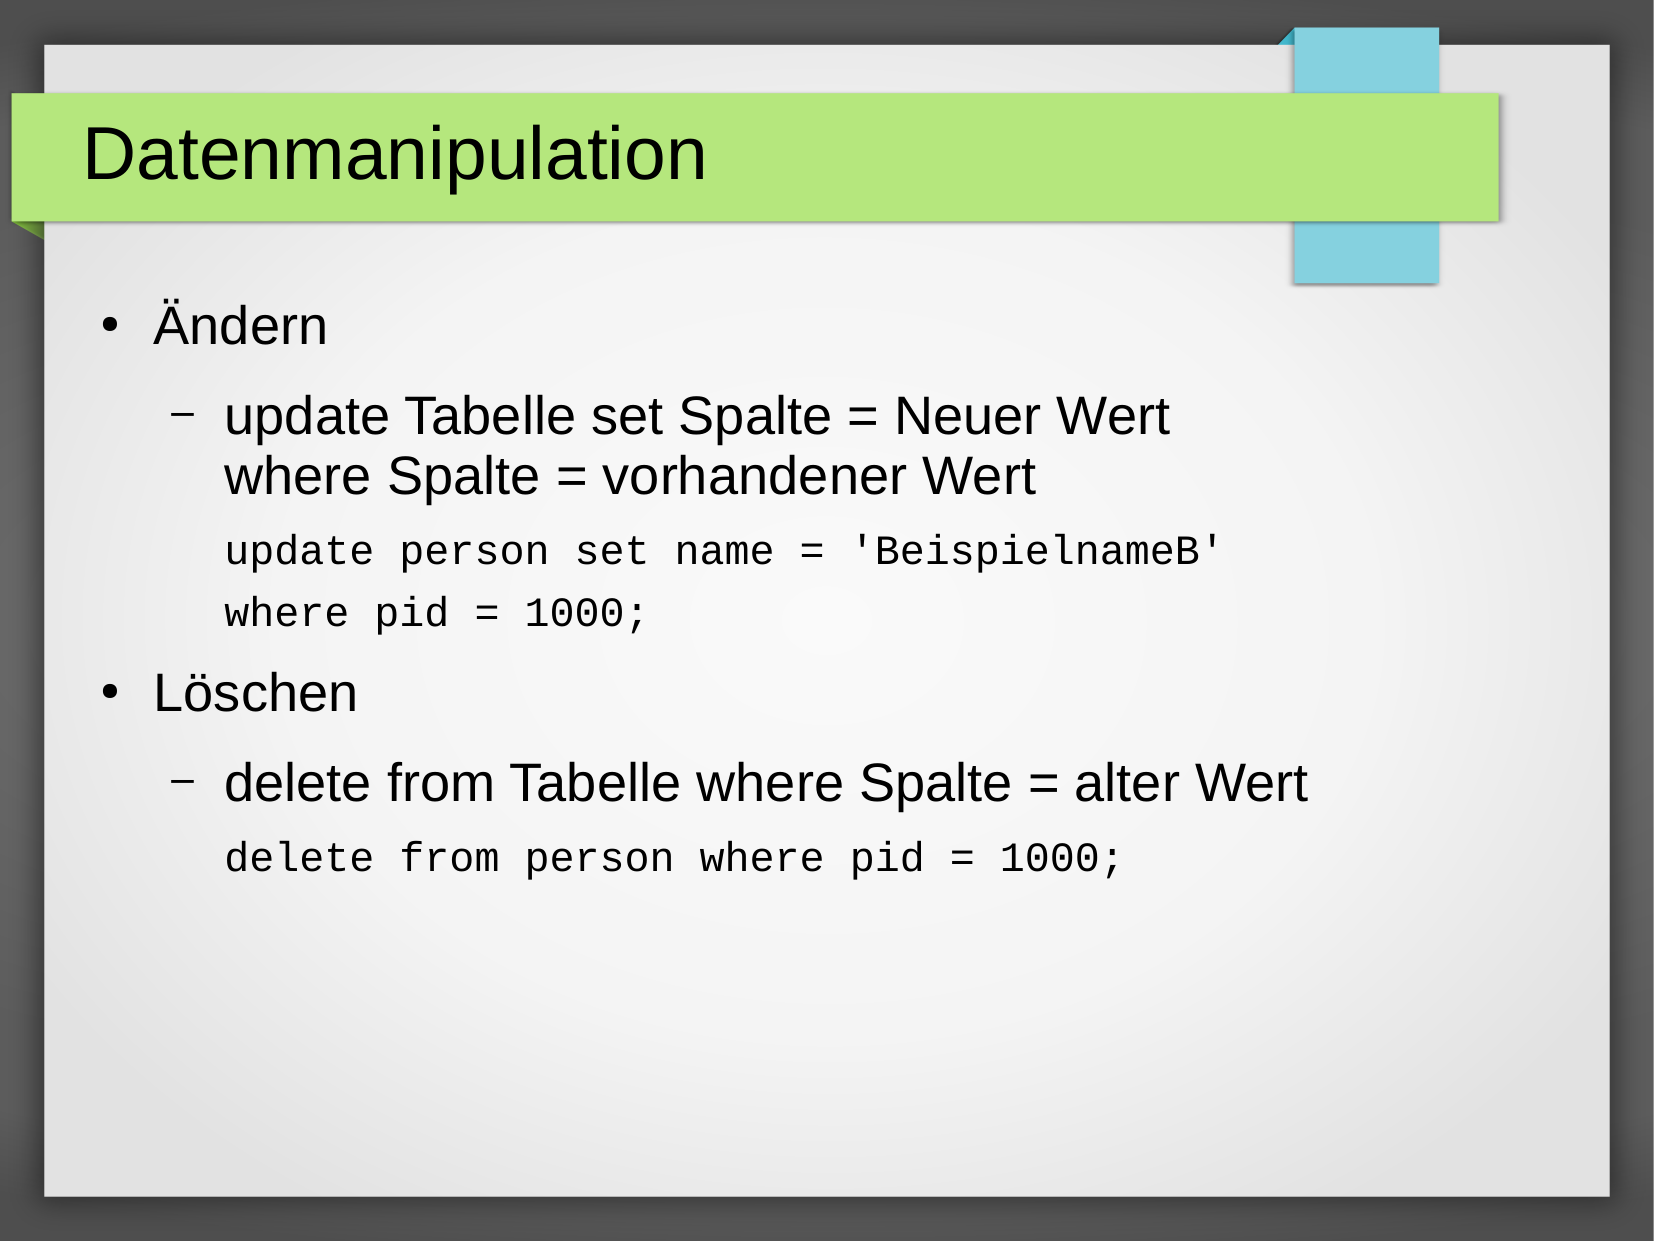

# Datenmanipulation
Ändern
update Tabelle set Spalte = Neuer Wert
where Spalte = vorhandener Wert
update person set name = 'BeispielnameB'
where pid = 1000;
Löschen
delete from Tabelle where Spalte = alter Wert
delete from person where pid = 1000;